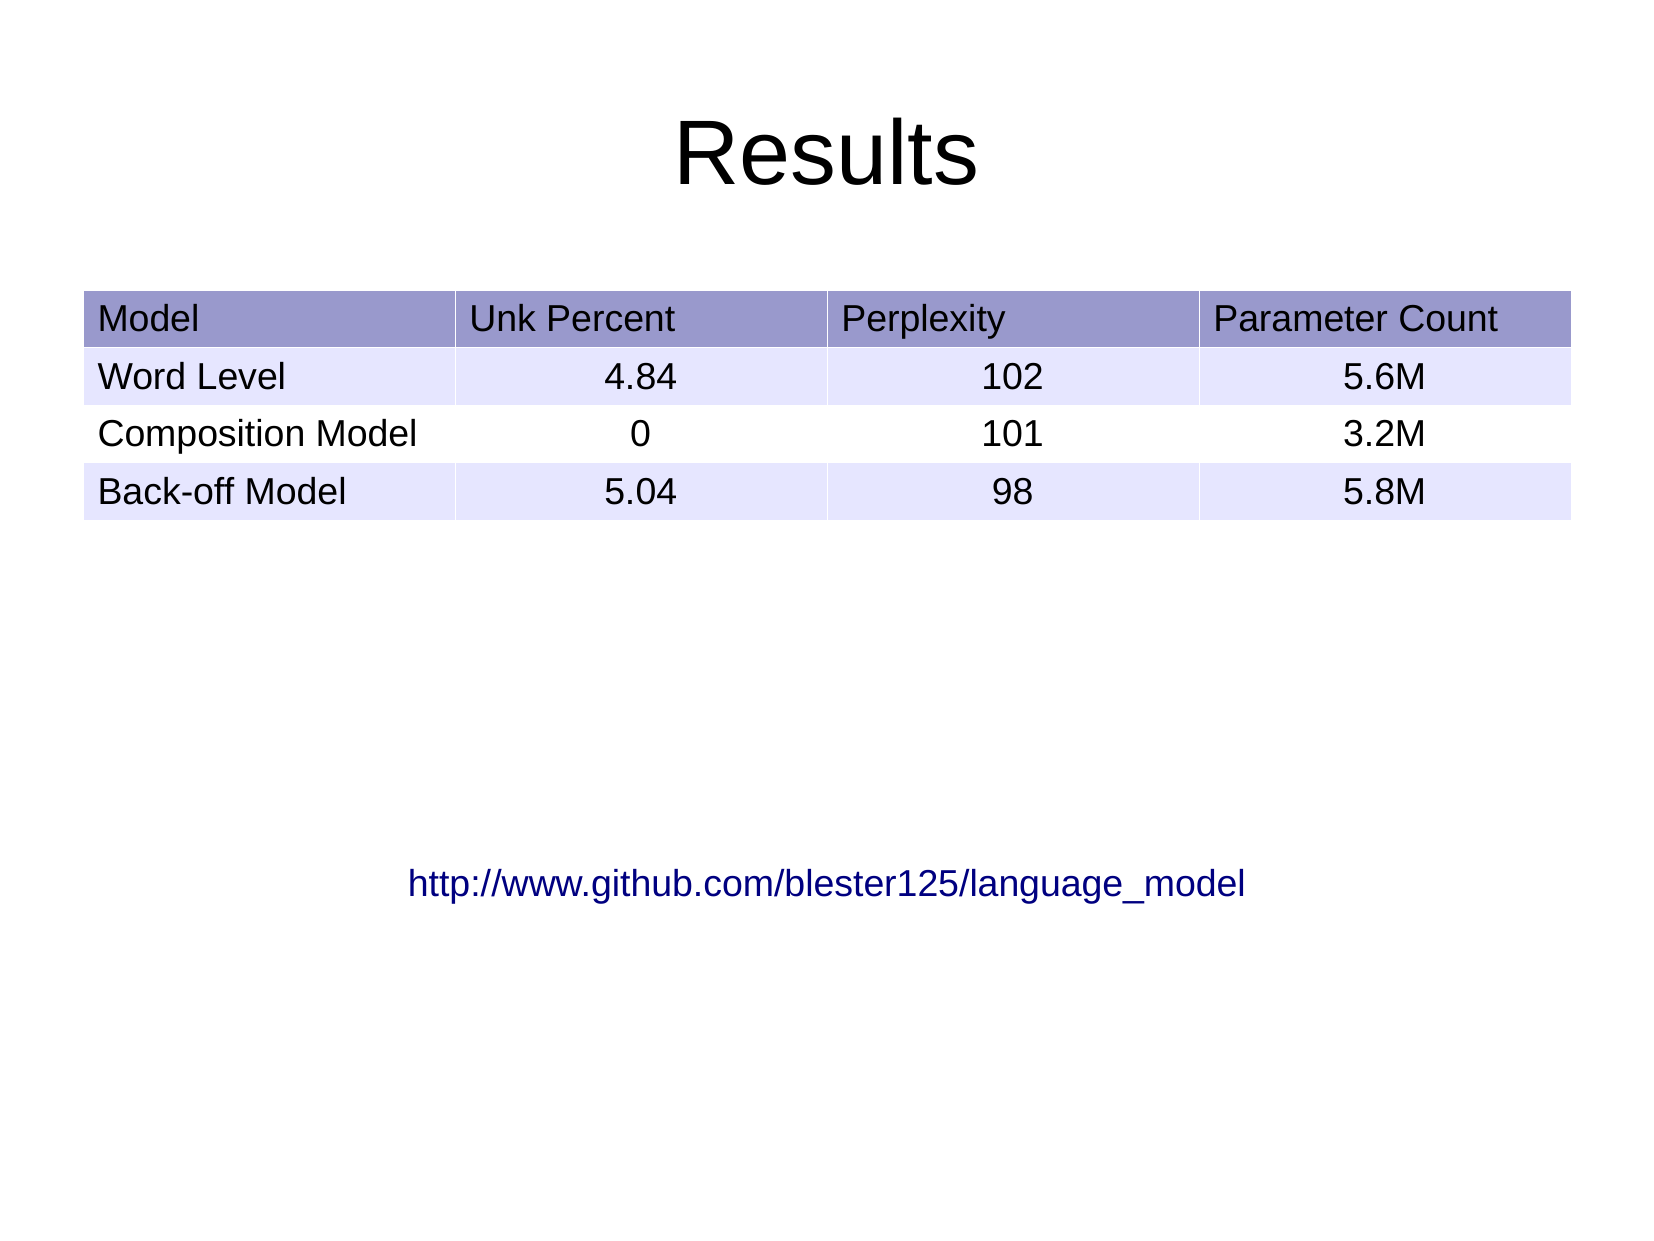

# Results
| Model | Unk Percent | Perplexity | Parameter Count |
| --- | --- | --- | --- |
| Word Level | 4.84 | 102 | 5.6M |
| Composition Model | 0 | 101 | 3.2M |
| Back-off Model | 5.04 | 98 | 5.8M |
http://www.github.com/blester125/language_model